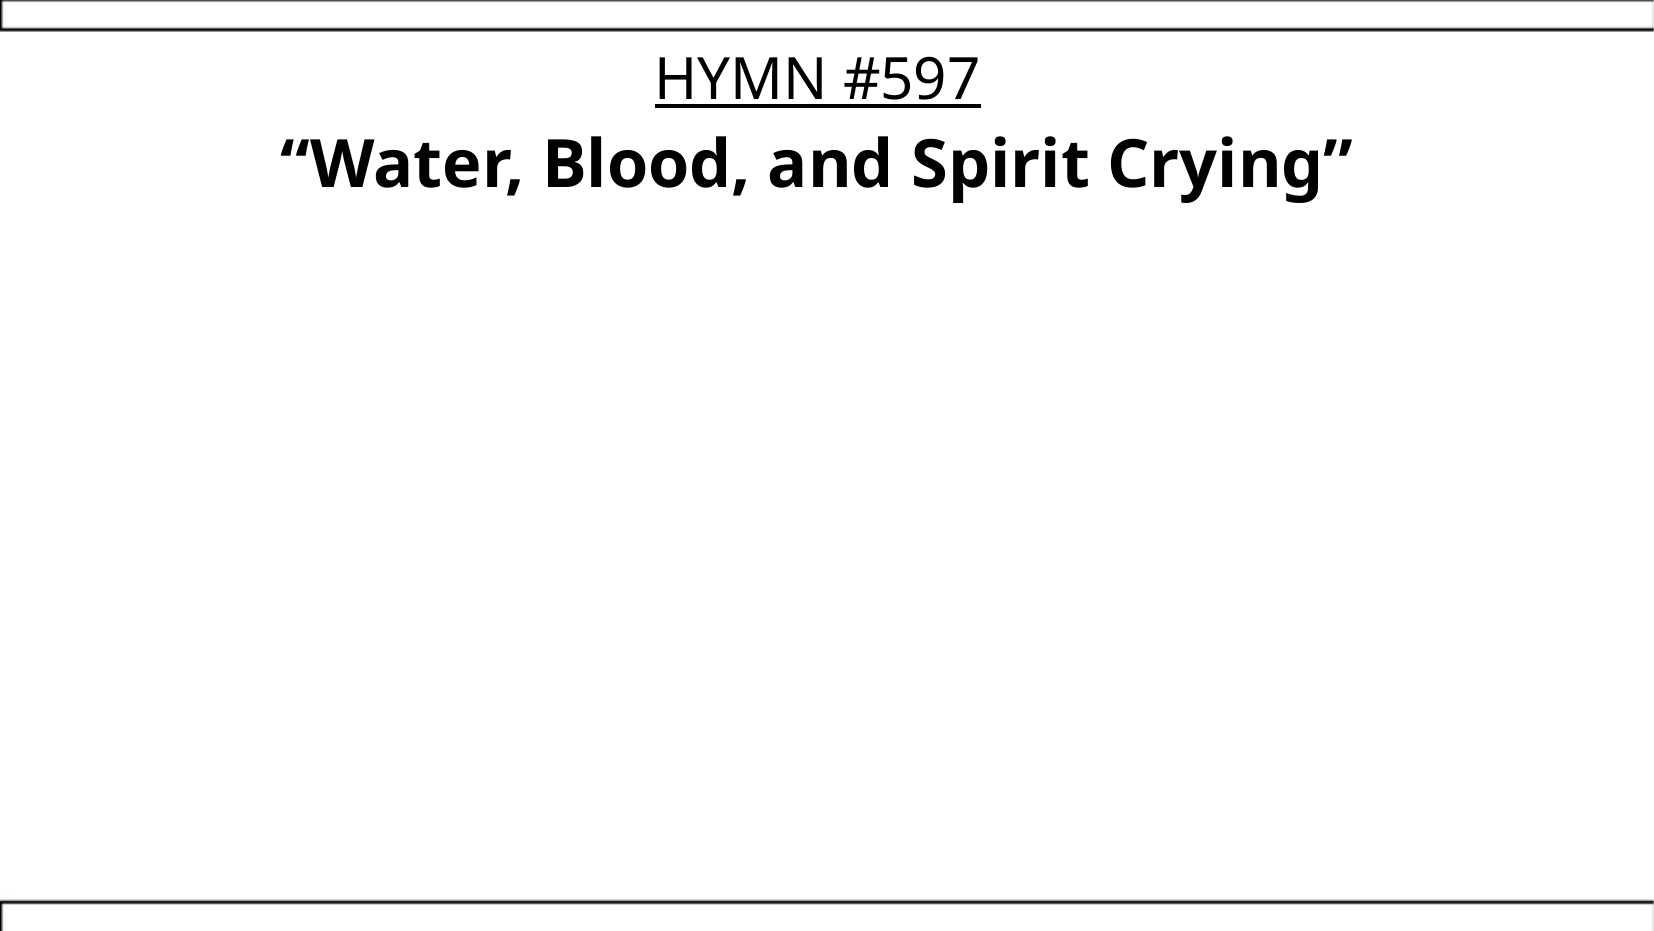

HYMN #597
“Water, Blood, and Spirit Crying”